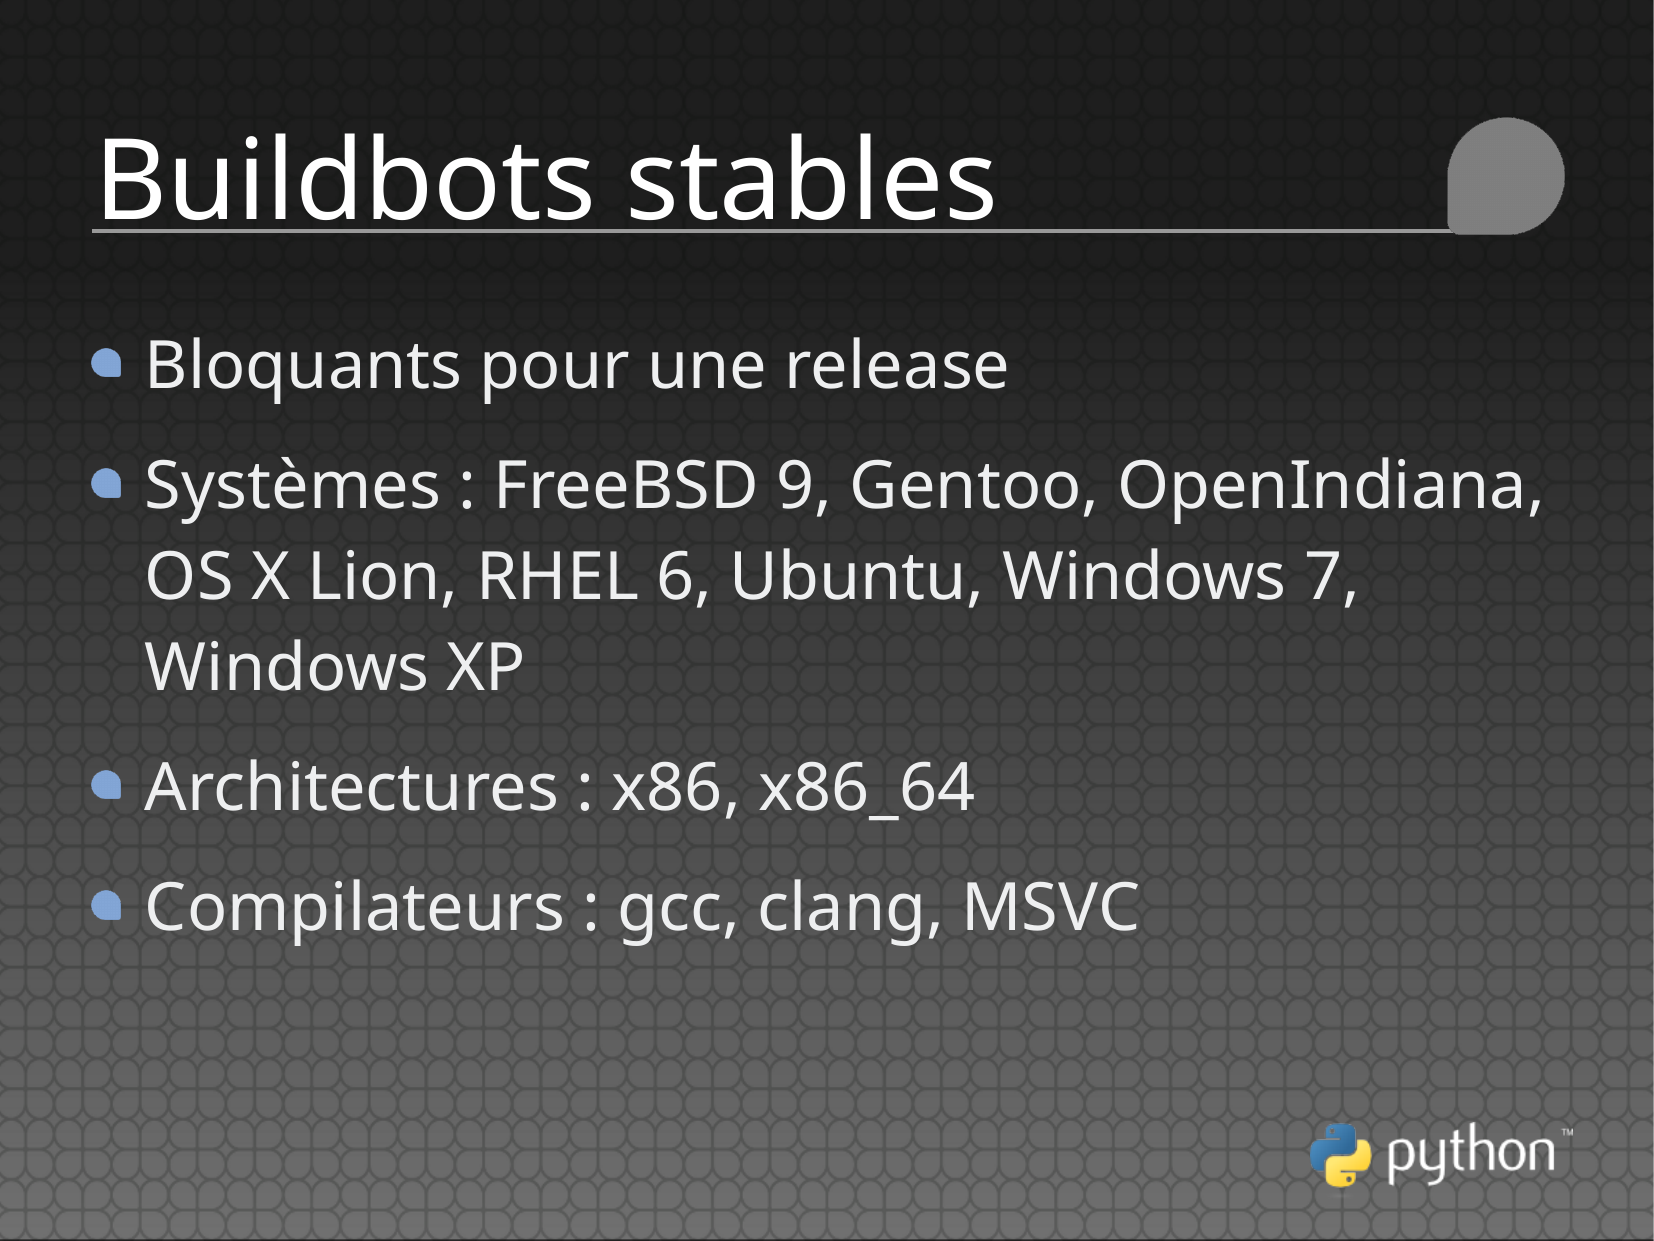

Buildbots stables
# Bloquants pour une release
Systèmes : FreeBSD 9, Gentoo, OpenIndiana, OS X Lion, RHEL 6, Ubuntu, Windows 7, Windows XP
Architectures : x86, x86_64
Compilateurs : gcc, clang, MSVC